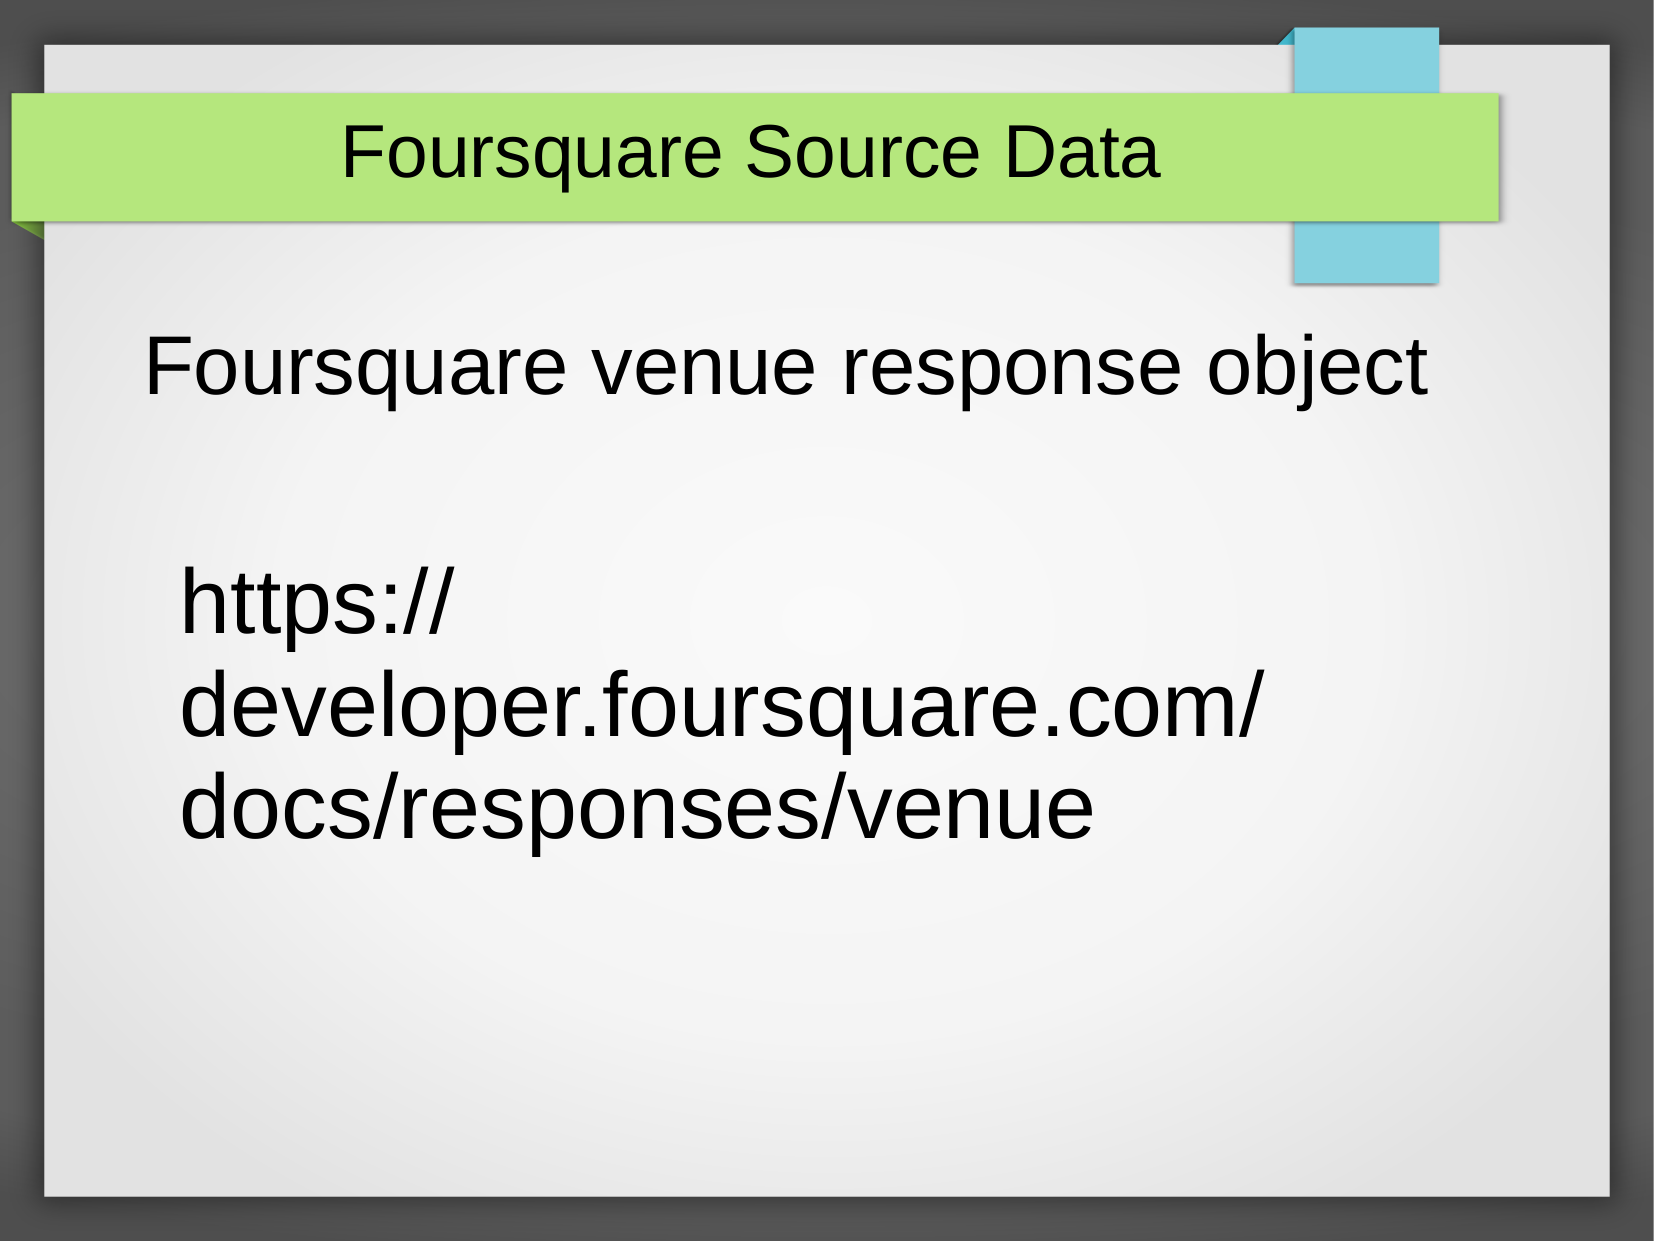

# Foursquare Source Data
 Foursquare venue response object
https://developer.foursquare.com/docs/responses/venue